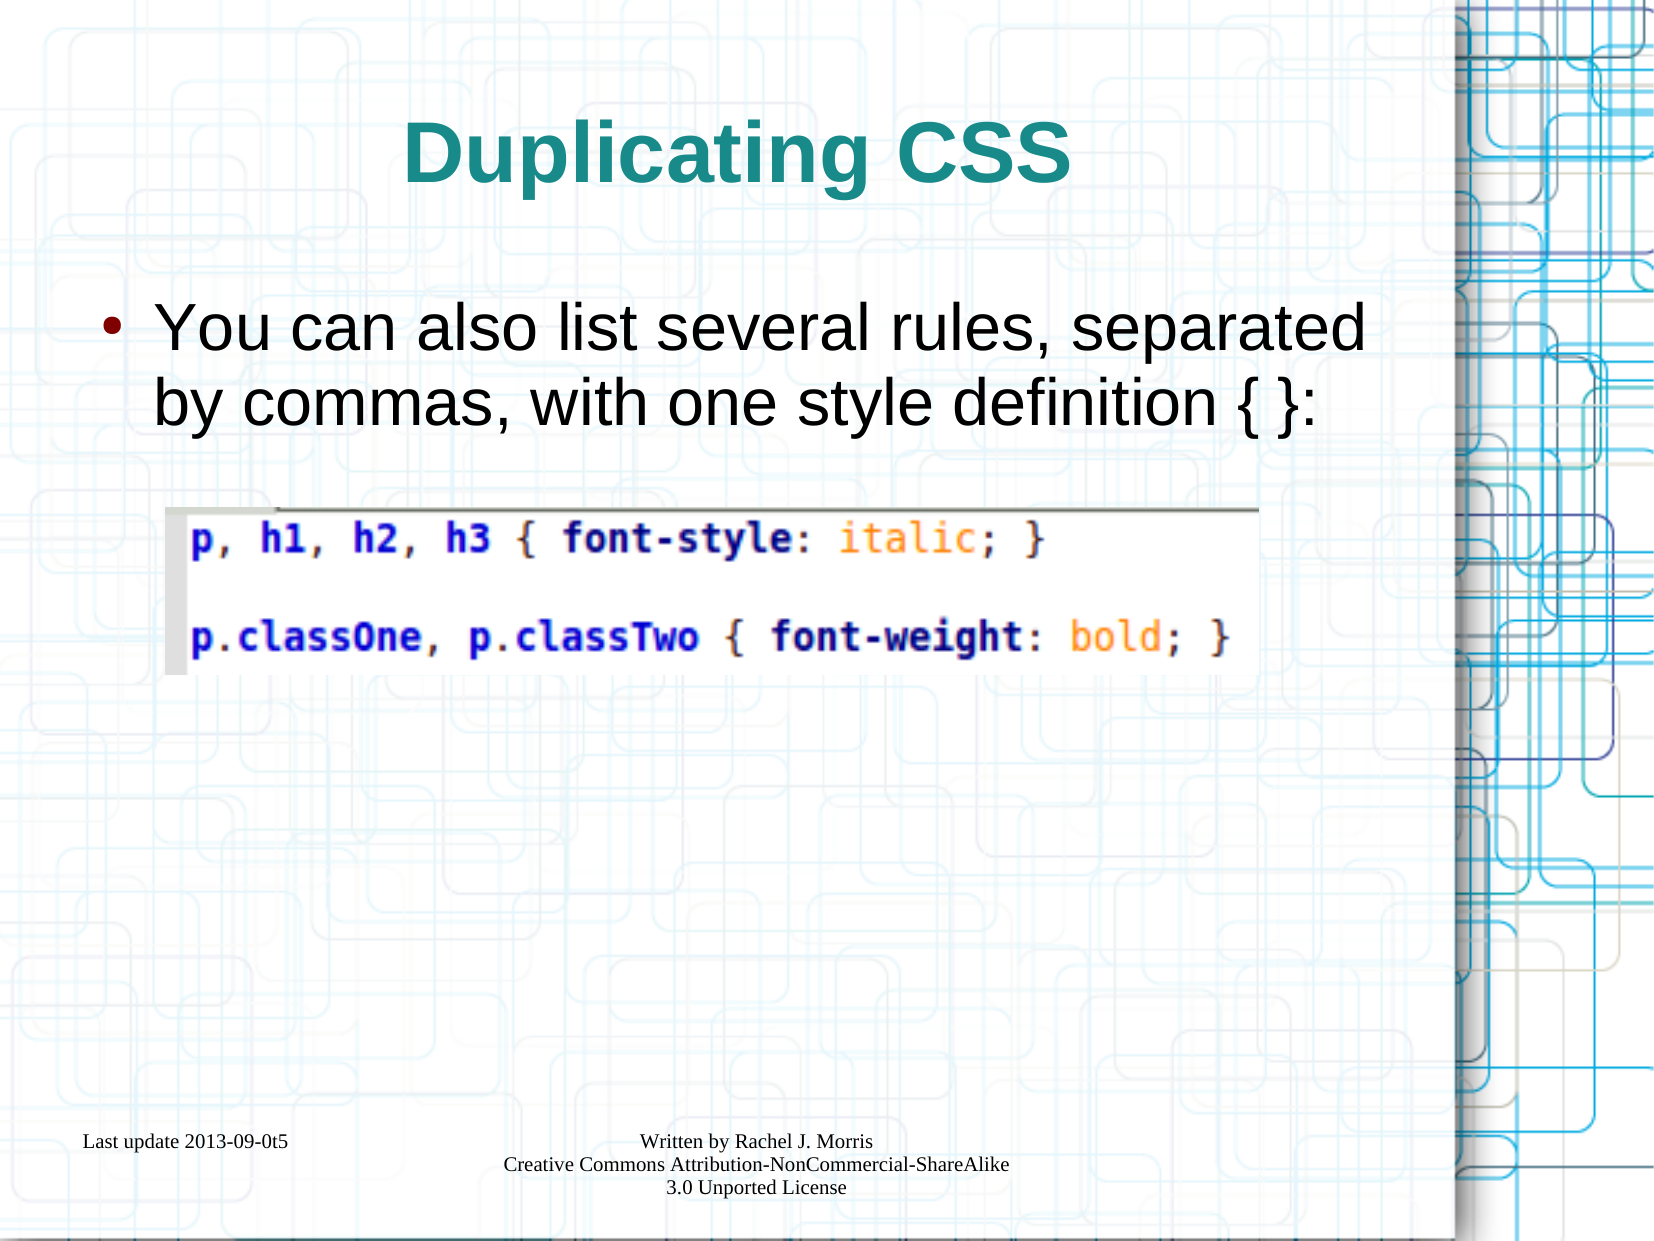

# Duplicating CSS
You can also list several rules, separated by commas, with one style definition { }: